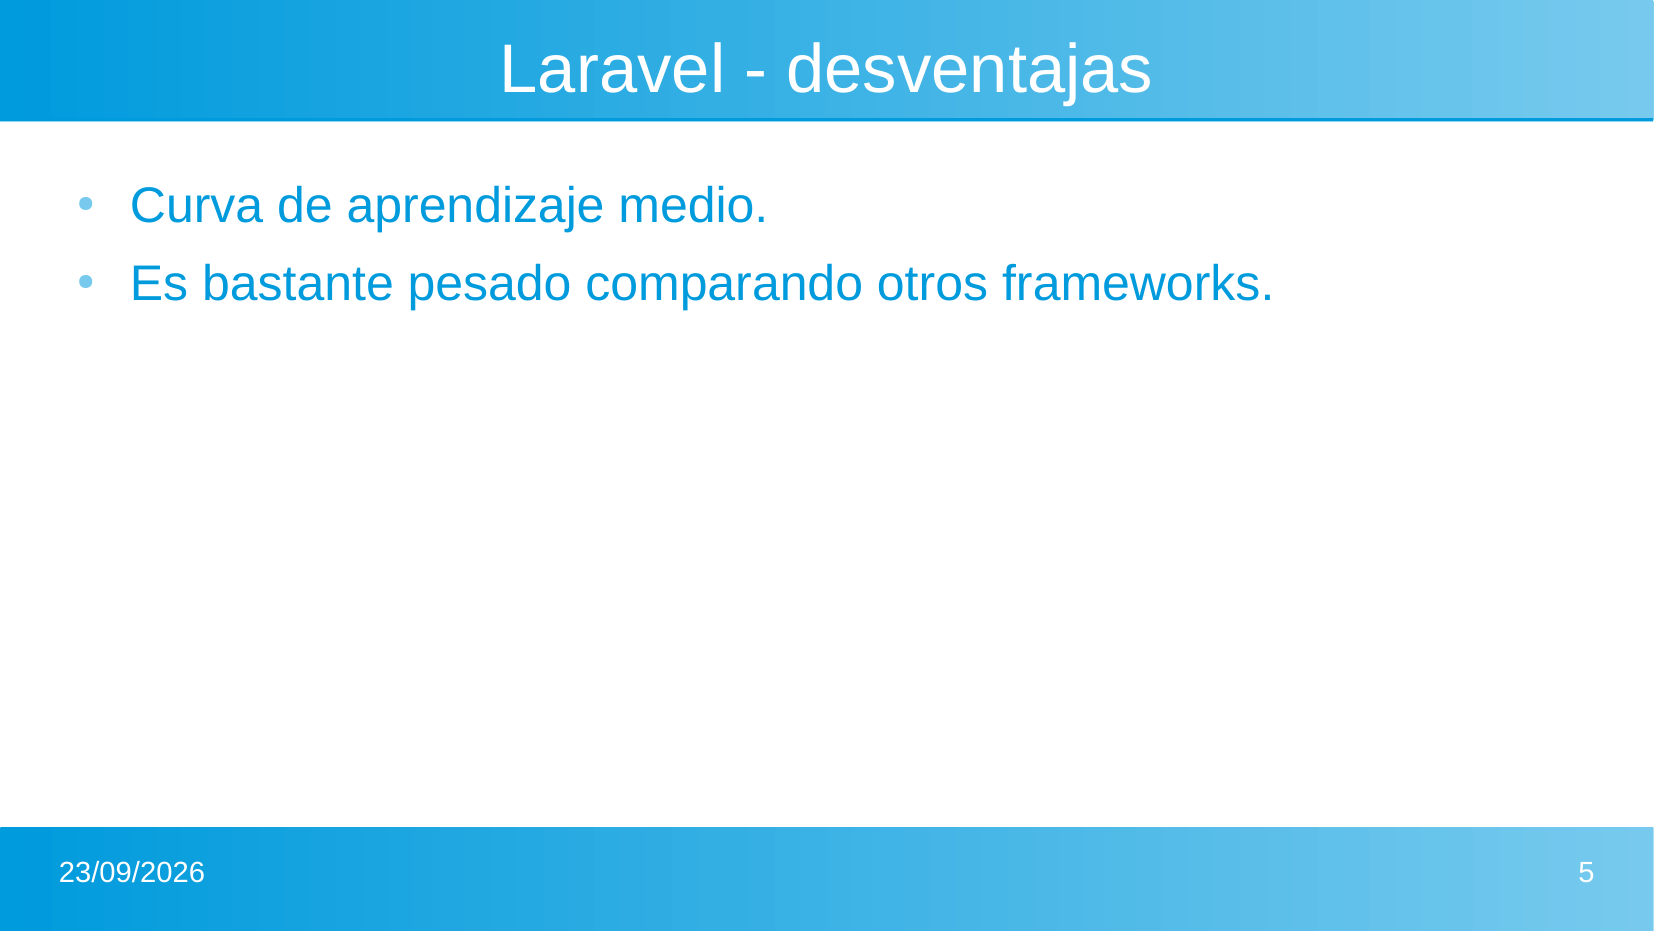

# Laravel - desventajas
Curva de aprendizaje medio.
Es bastante pesado comparando otros frameworks.
5